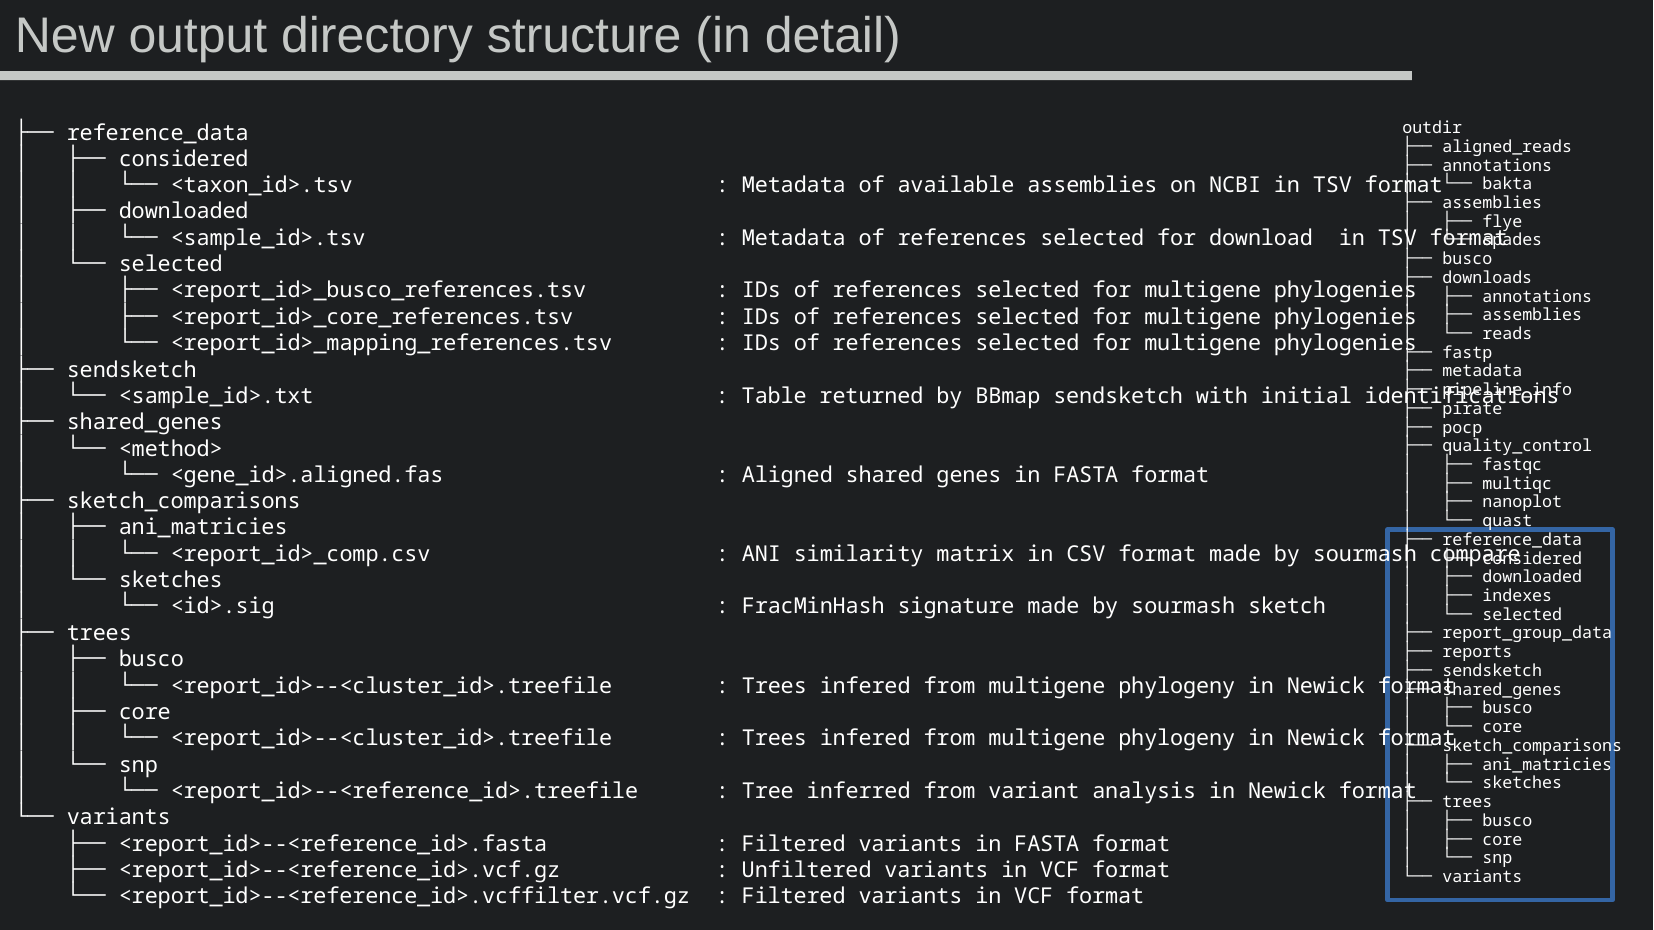

New output directory structure (in detail)
├── reference_data
│ ├── considered
│ │ └── <taxon_id>.tsv : Metadata of available assemblies on NCBI in TSV format
│ ├── downloaded
│ │ └── <sample_id>.tsv : Metadata of references selected for download in TSV format
│ └── selected
│ ├── <report_id>_busco_references.tsv : IDs of references selected for multigene phylogenies
│ ├── <report_id>_core_references.tsv : IDs of references selected for multigene phylogenies
│ └── <report_id>_mapping_references.tsv : IDs of references selected for multigene phylogenies
├── sendsketch
│ └── <sample_id>.txt : Table returned by BBmap sendsketch with initial identifications
├── shared_genes
│ └── <method>
│ └── <gene_id>.aligned.fas : Aligned shared genes in FASTA format
├── sketch_comparisons
│ ├── ani_matricies
│ │ └── <report_id>_comp.csv : ANI similarity matrix in CSV format made by sourmash compare
│ └── sketches
│ └── <id>.sig : FracMinHash signature made by sourmash sketch
├── trees
│ ├── busco
│ │ └── <report_id>--<cluster_id>.treefile : Trees infered from multigene phylogeny in Newick format
│ ├── core
│ │ └── <report_id>--<cluster_id>.treefile : Trees infered from multigene phylogeny in Newick format
│ └── snp
│ └── <report_id>--<reference_id>.treefile : Tree inferred from variant analysis in Newick format
└── variants
 ├── <report_id>--<reference_id>.fasta : Filtered variants in FASTA format
 ├── <report_id>--<reference_id>.vcf.gz : Unfiltered variants in VCF format
 └── <report_id>--<reference_id>.vcffilter.vcf.gz : Filtered variants in VCF format
outdir
├── aligned_reads
├── annotations
│ └── bakta
├── assemblies
│ ├── flye
│ └── spades
├── busco
├── downloads
│ ├── annotations
│ ├── assemblies
│ └── reads
├── fastp
├── metadata
├── pipeline_info
├── pirate
├── pocp
├── quality_control
│ ├── fastqc
│ ├── multiqc
│ ├── nanoplot
│ └── quast
├── reference_data
│ ├── considered
│ ├── downloaded
│ ├── indexes
│ └── selected
├── report_group_data
├── reports
├── sendsketch
├── shared_genes
│ ├── busco
│ └── core
├── sketch_comparisons
│ ├── ani_matricies
│ └── sketches
├── trees
│ ├── busco
│ ├── core
│ └── snp
└── variants